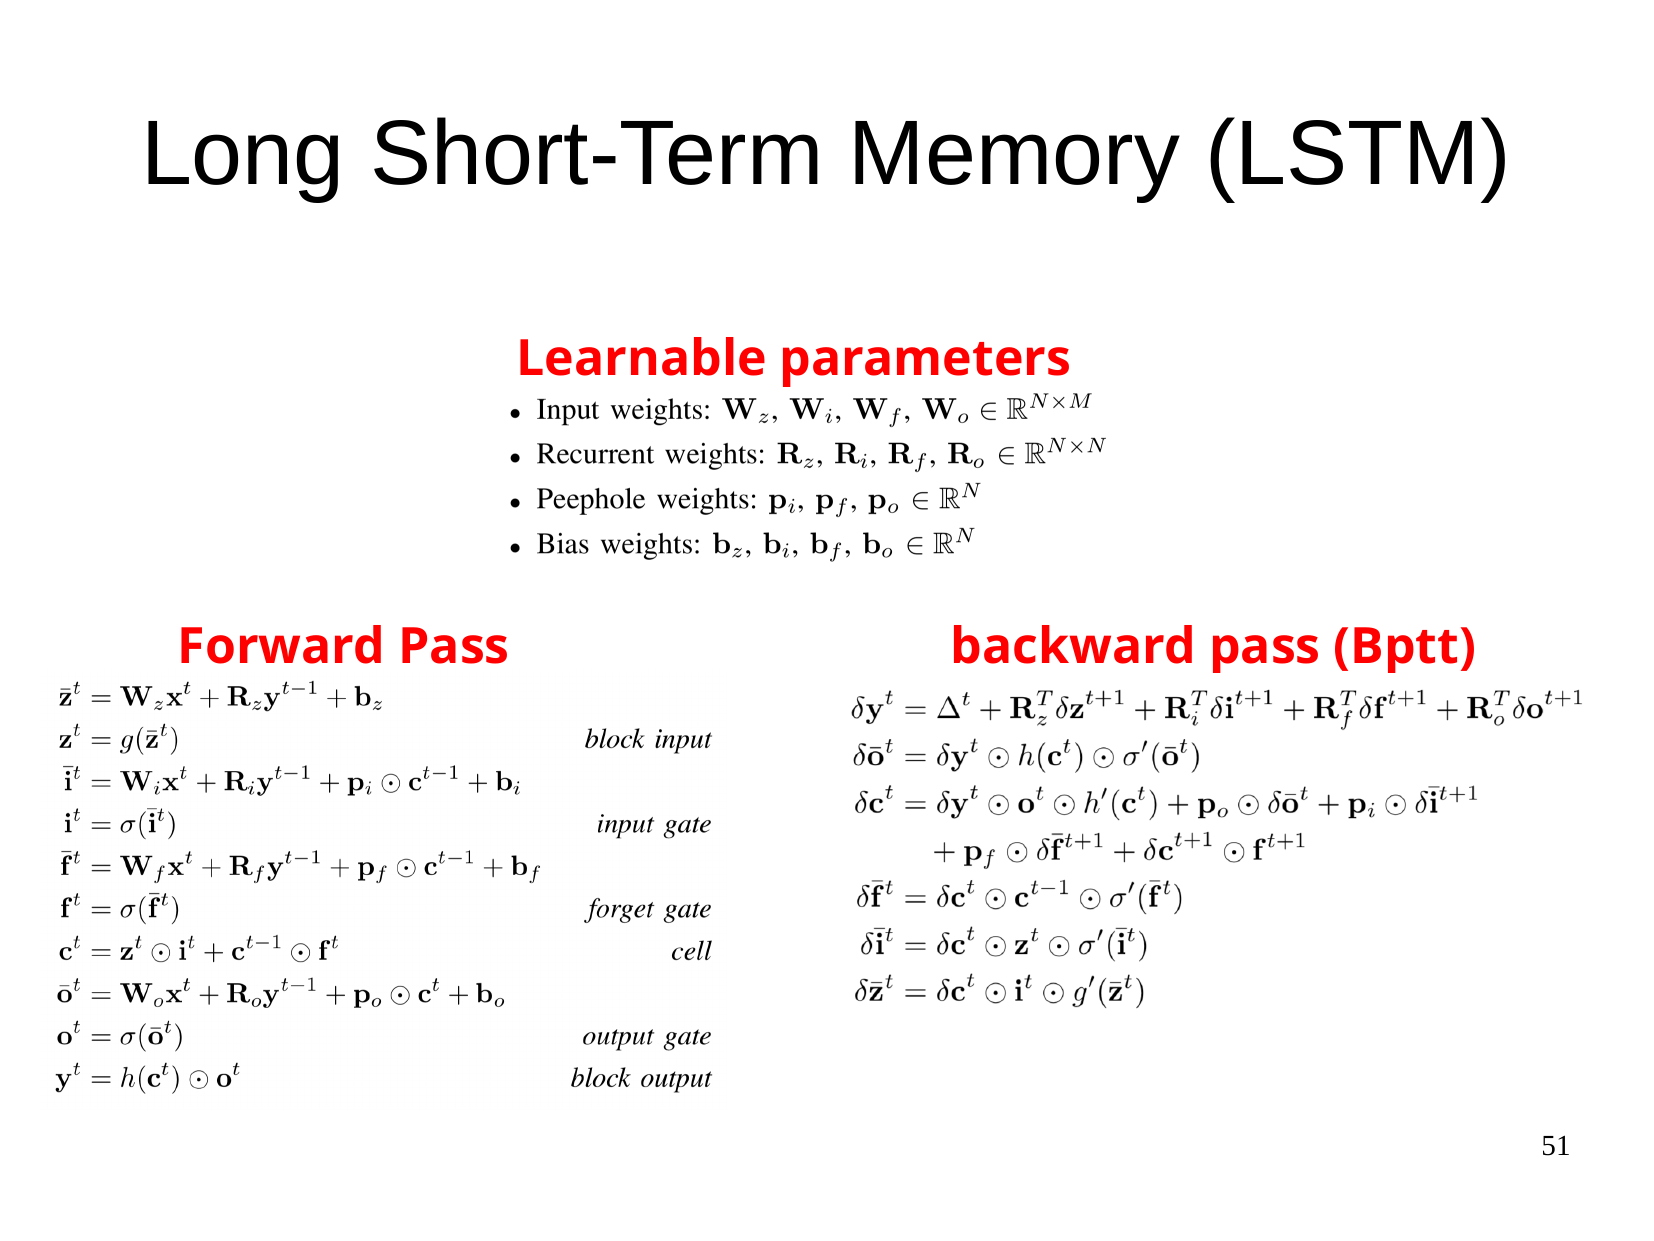

# Long Short-Term Memory (LSTM)
Learnable parameters
Forward Pass backward pass (Bptt)
51